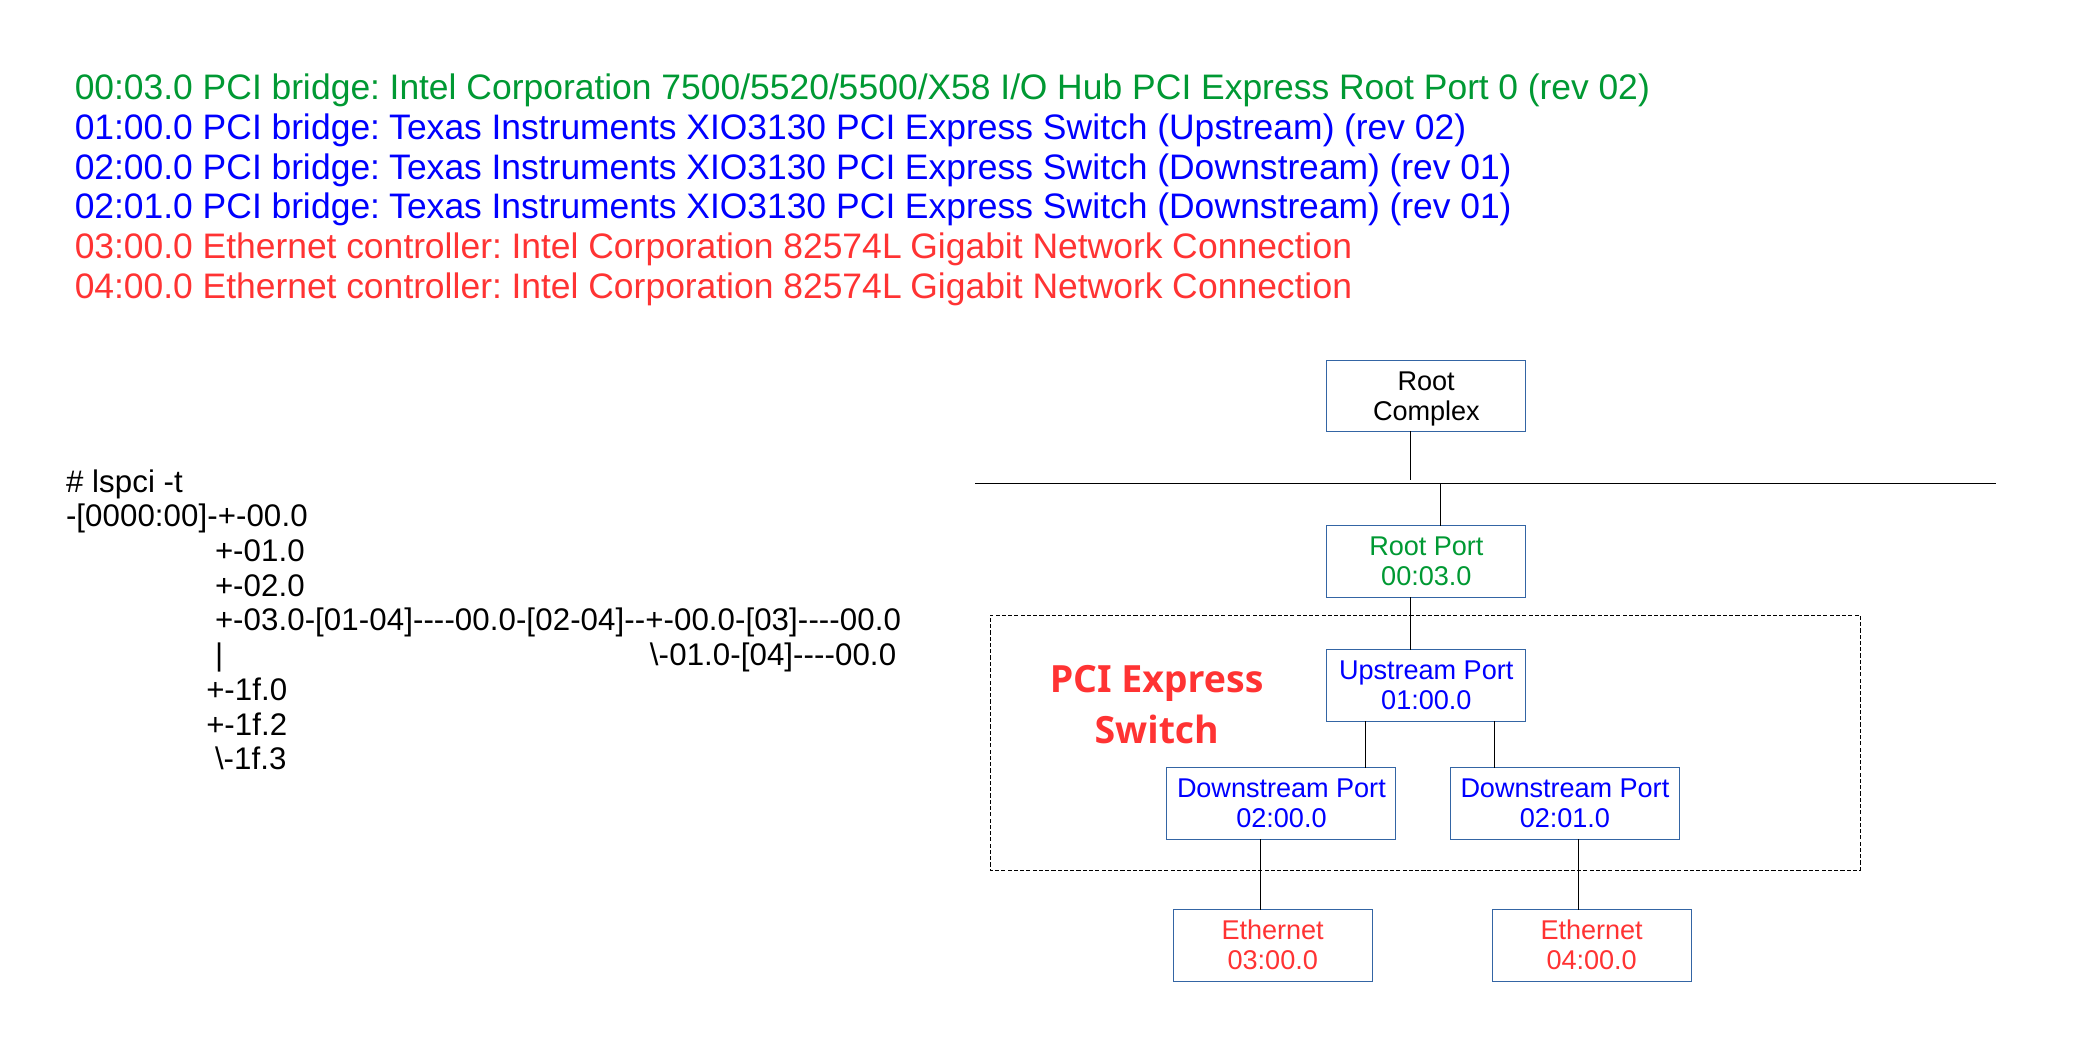

00:03.0 PCI bridge: Intel Corporation 7500/5520/5500/X58 I/O Hub PCI Express Root Port 0 (rev 02)
01:00.0 PCI bridge: Texas Instruments XIO3130 PCI Express Switch (Upstream) (rev 02)
02:00.0 PCI bridge: Texas Instruments XIO3130 PCI Express Switch (Downstream) (rev 01)
02:01.0 PCI bridge: Texas Instruments XIO3130 PCI Express Switch (Downstream) (rev 01)
03:00.0 Ethernet controller: Intel Corporation 82574L Gigabit Network Connection
04:00.0 Ethernet controller: Intel Corporation 82574L Gigabit Network Connection
Root
Complex
# lspci -t
-[0000:00]-+-00.0
 +-01.0
 +-02.0
 +-03.0-[01-04]----00.0-[02-04]--+-00.0-[03]----00.0
 | \-01.0-[04]----00.0
 +-1f.0
 +-1f.2
 \-1f.3
Root Port
00:03.0
PCI Express
Switch
Upstream Port
01:00.0
Downstream Port
02:00.0
Downstream Port
02:01.0
Ethernet
03:00.0
Ethernet
04:00.0